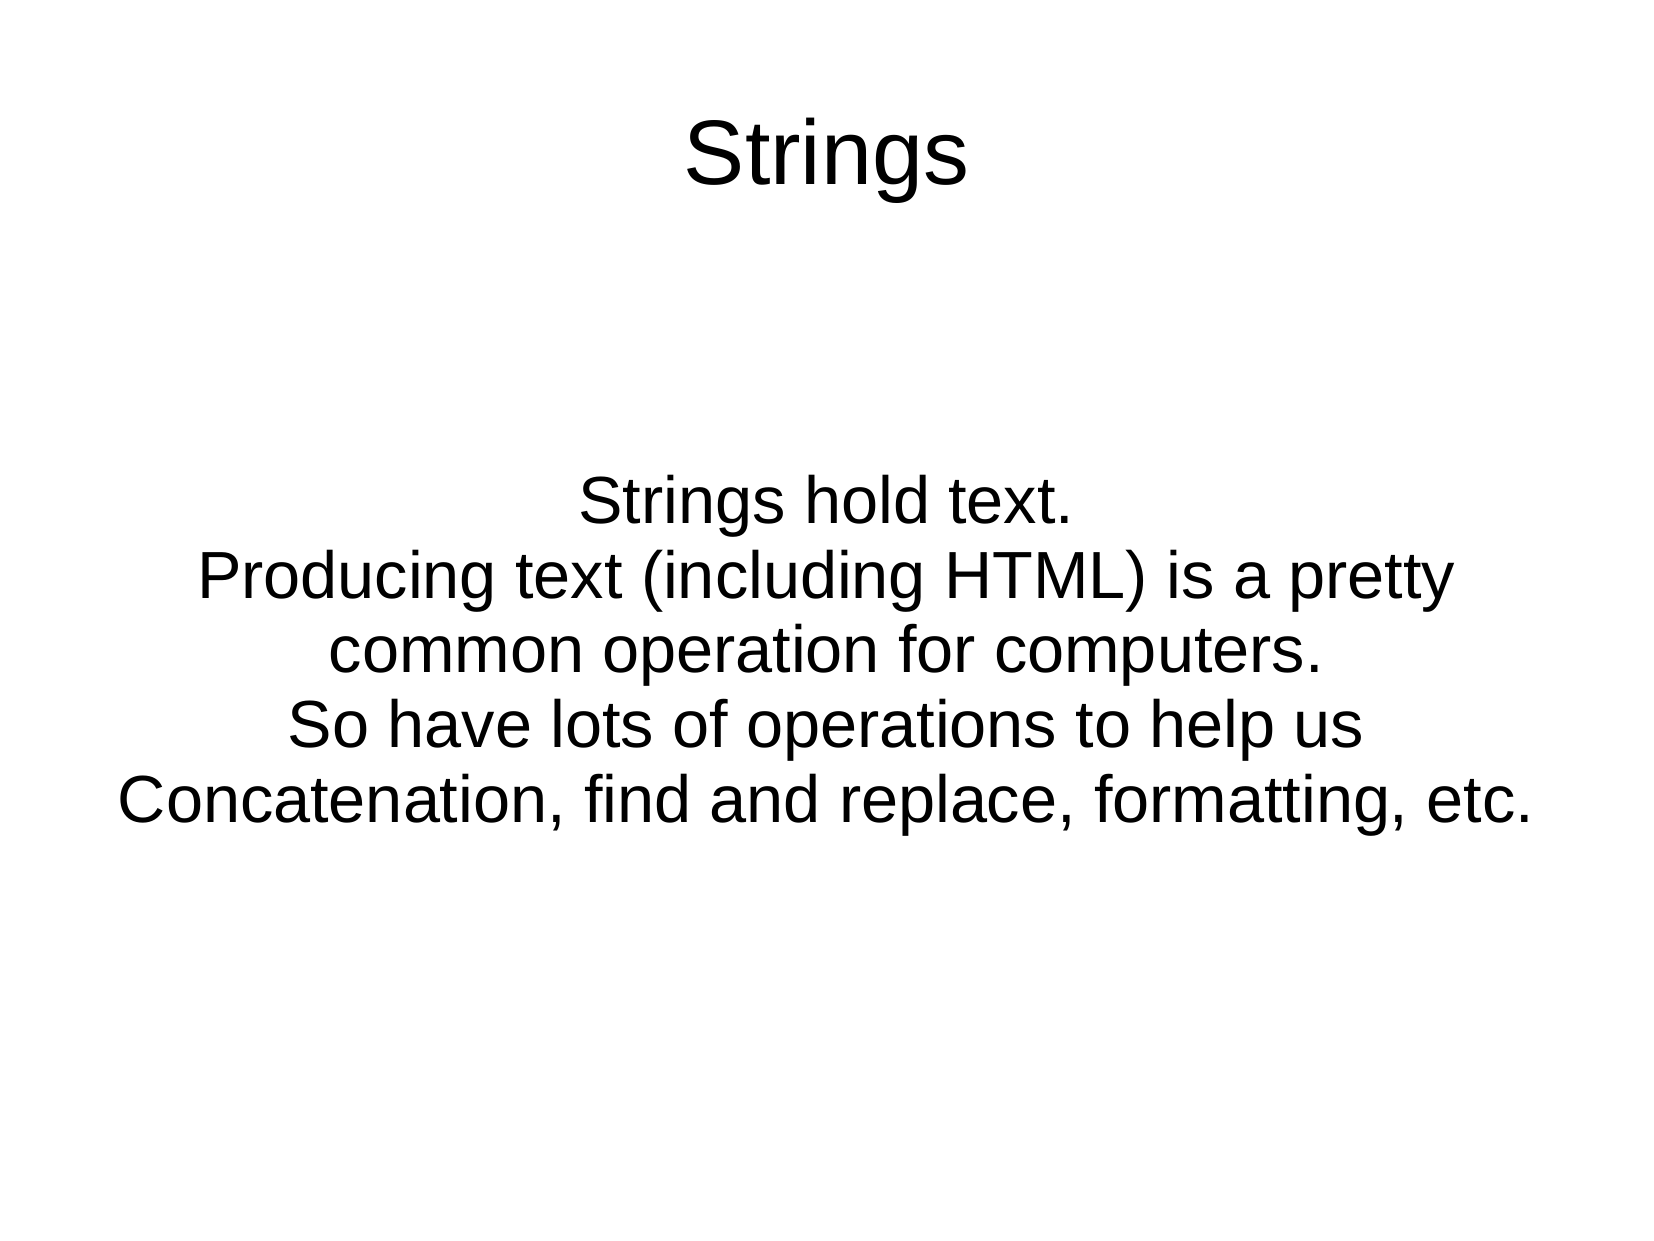

# Strings
Strings hold text.
Producing text (including HTML) is a pretty common operation for computers.
So have lots of operations to help us
Concatenation, find and replace, formatting, etc.